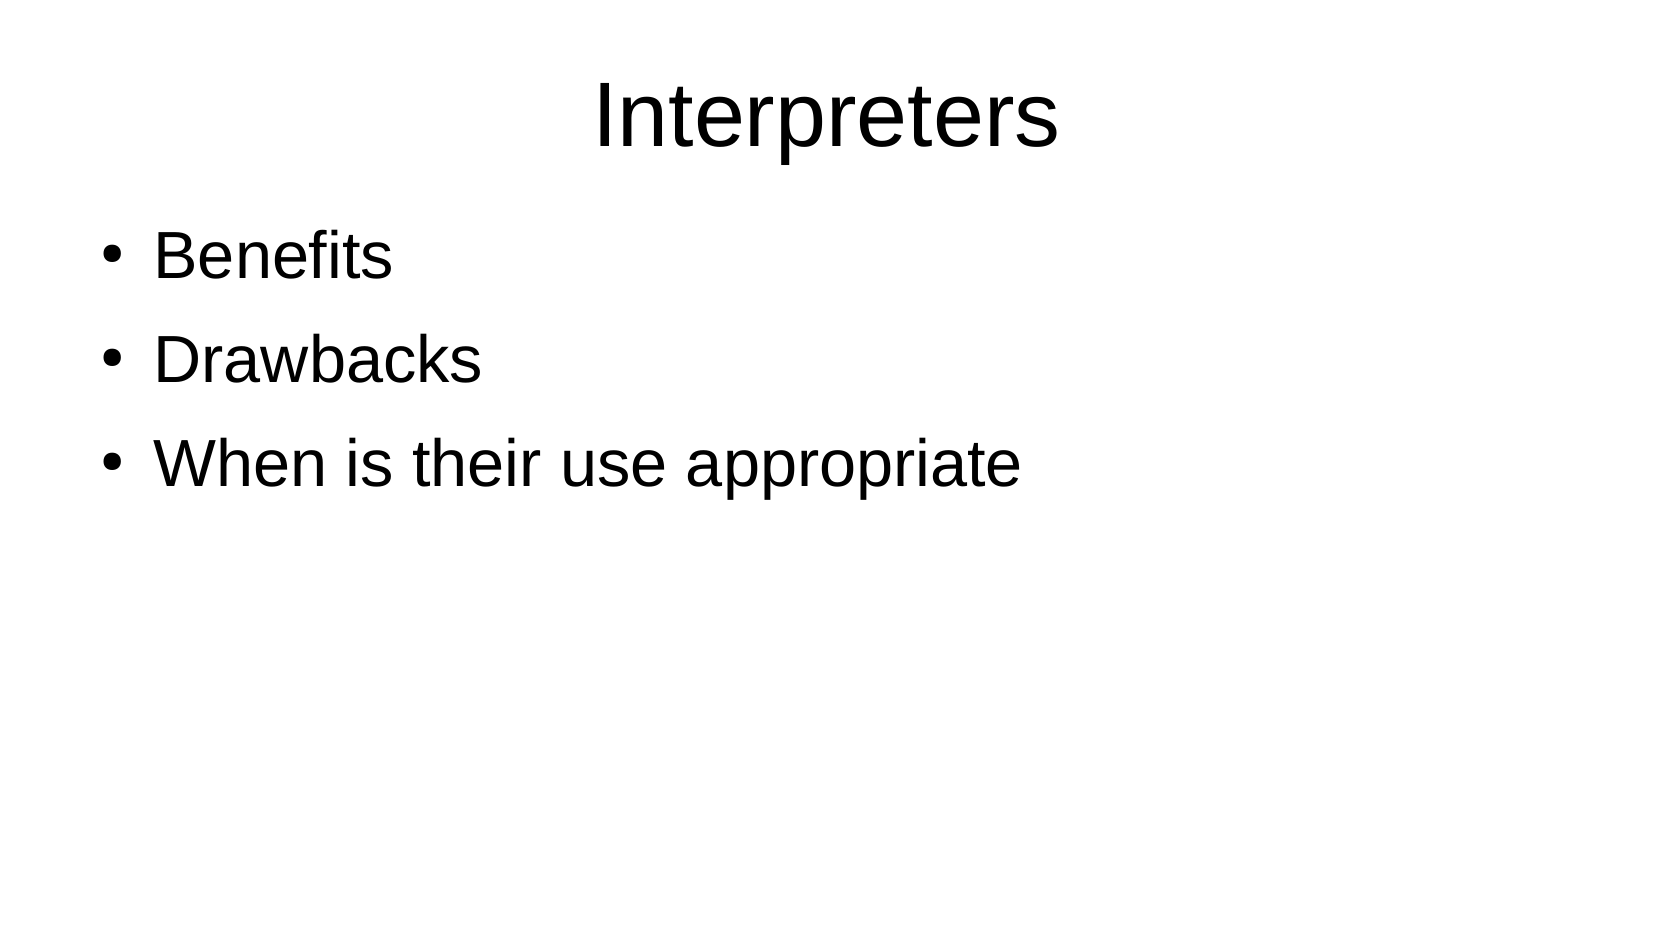

# Interpreters
Benefits
Drawbacks
When is their use appropriate